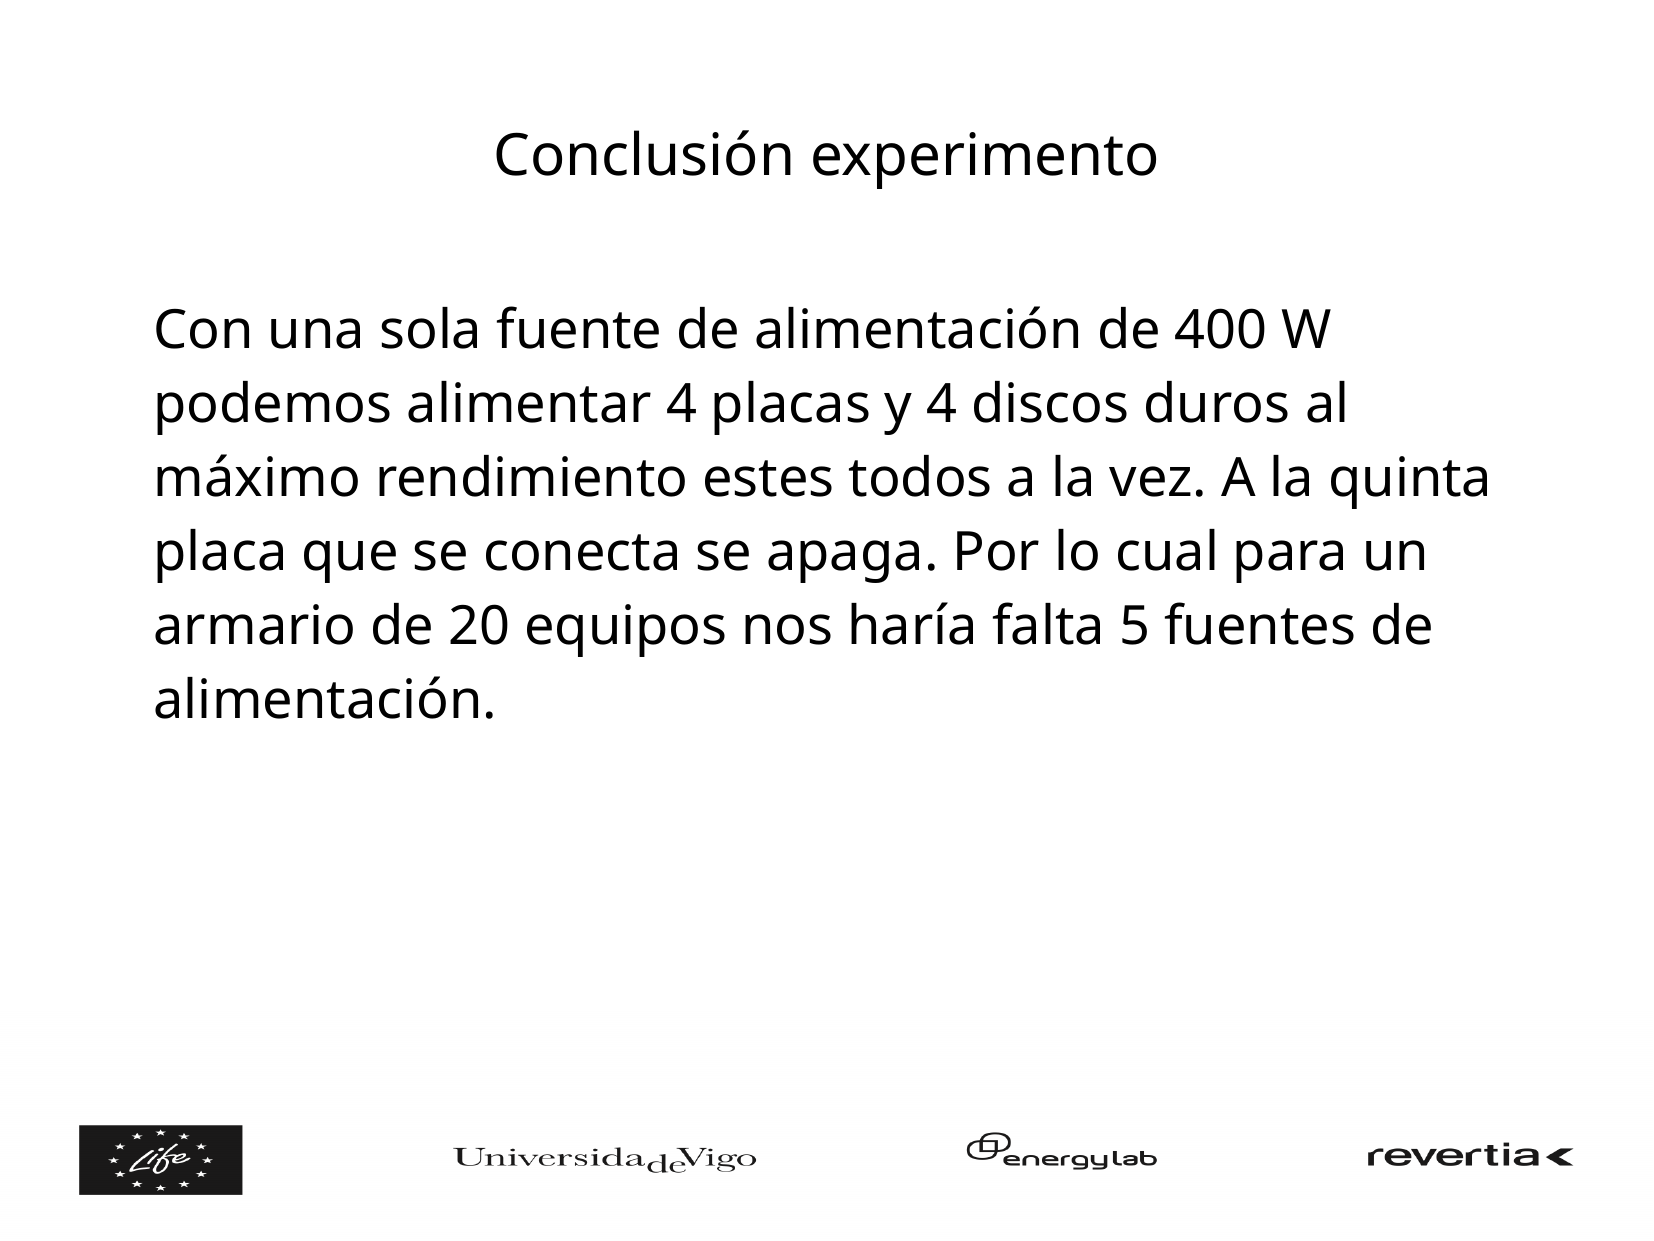

# Conclusión experimento
Con una sola fuente de alimentación de 400 W podemos alimentar 4 placas y 4 discos duros al máximo rendimiento estes todos a la vez. A la quinta placa que se conecta se apaga. Por lo cual para un armario de 20 equipos nos haría falta 5 fuentes de alimentación.